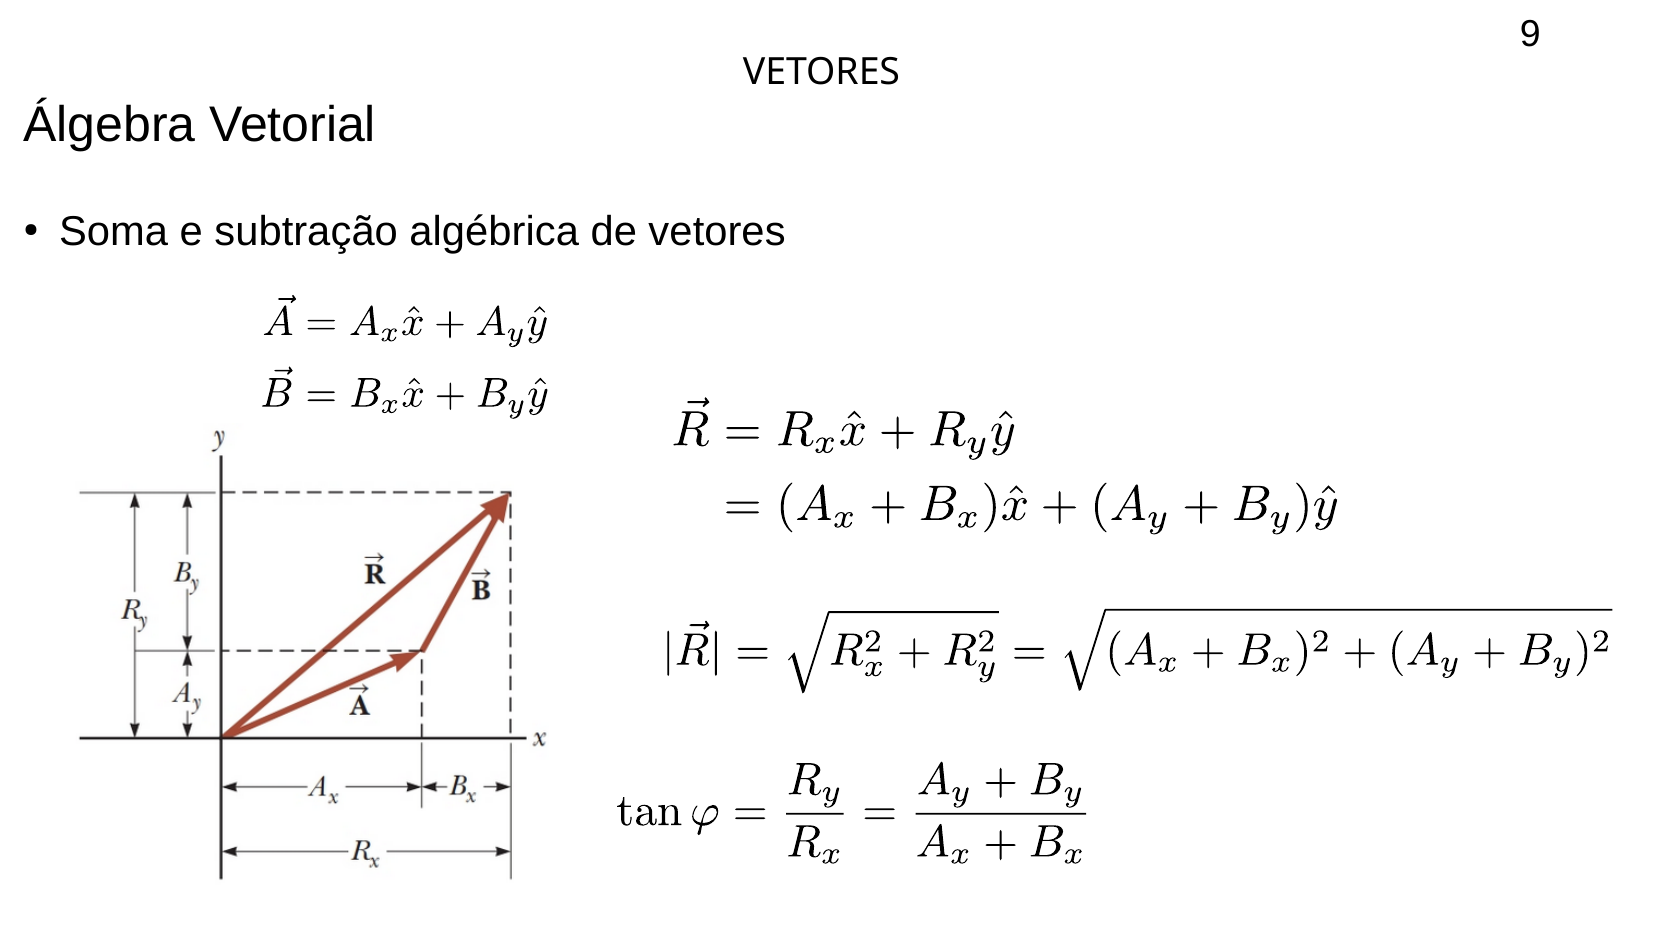

VETORES
Álgebra Vetorial
Soma e subtração algébrica de vetores